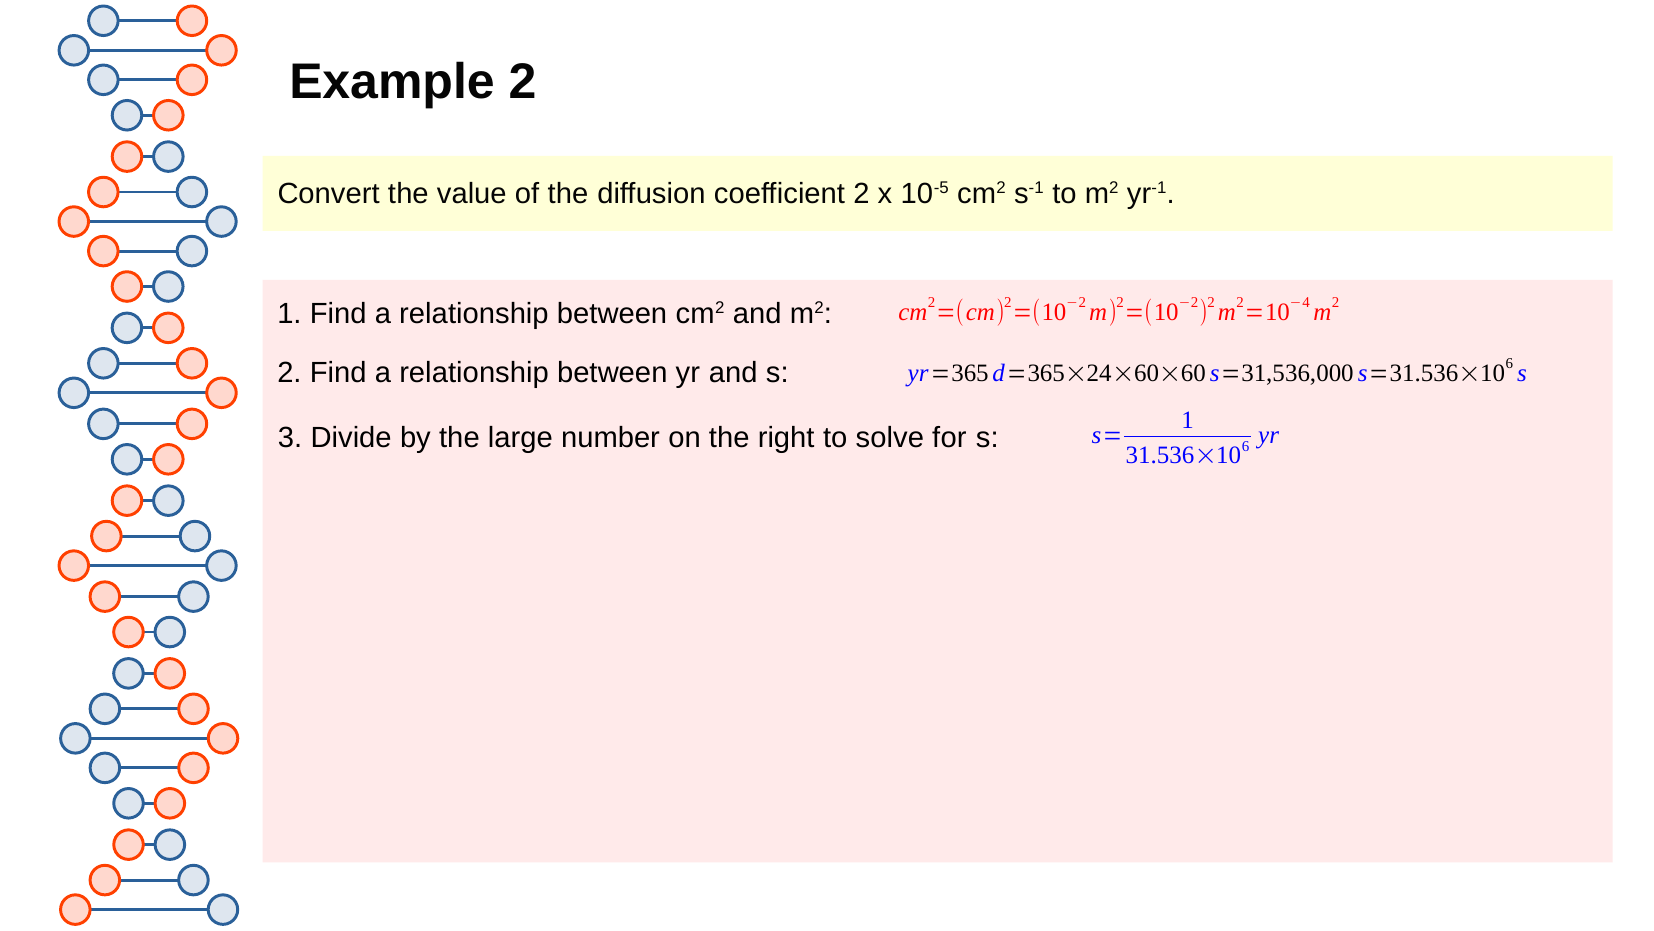

Example 2
# Convert the value of the diffusion coefficient 2 x 10-5 cm2 s-1 to m2 yr-1.
1. Find a relationship between cm2 and m2:
2. Find a relationship between yr and s:
3. Divide by the large number on the right to solve for s: